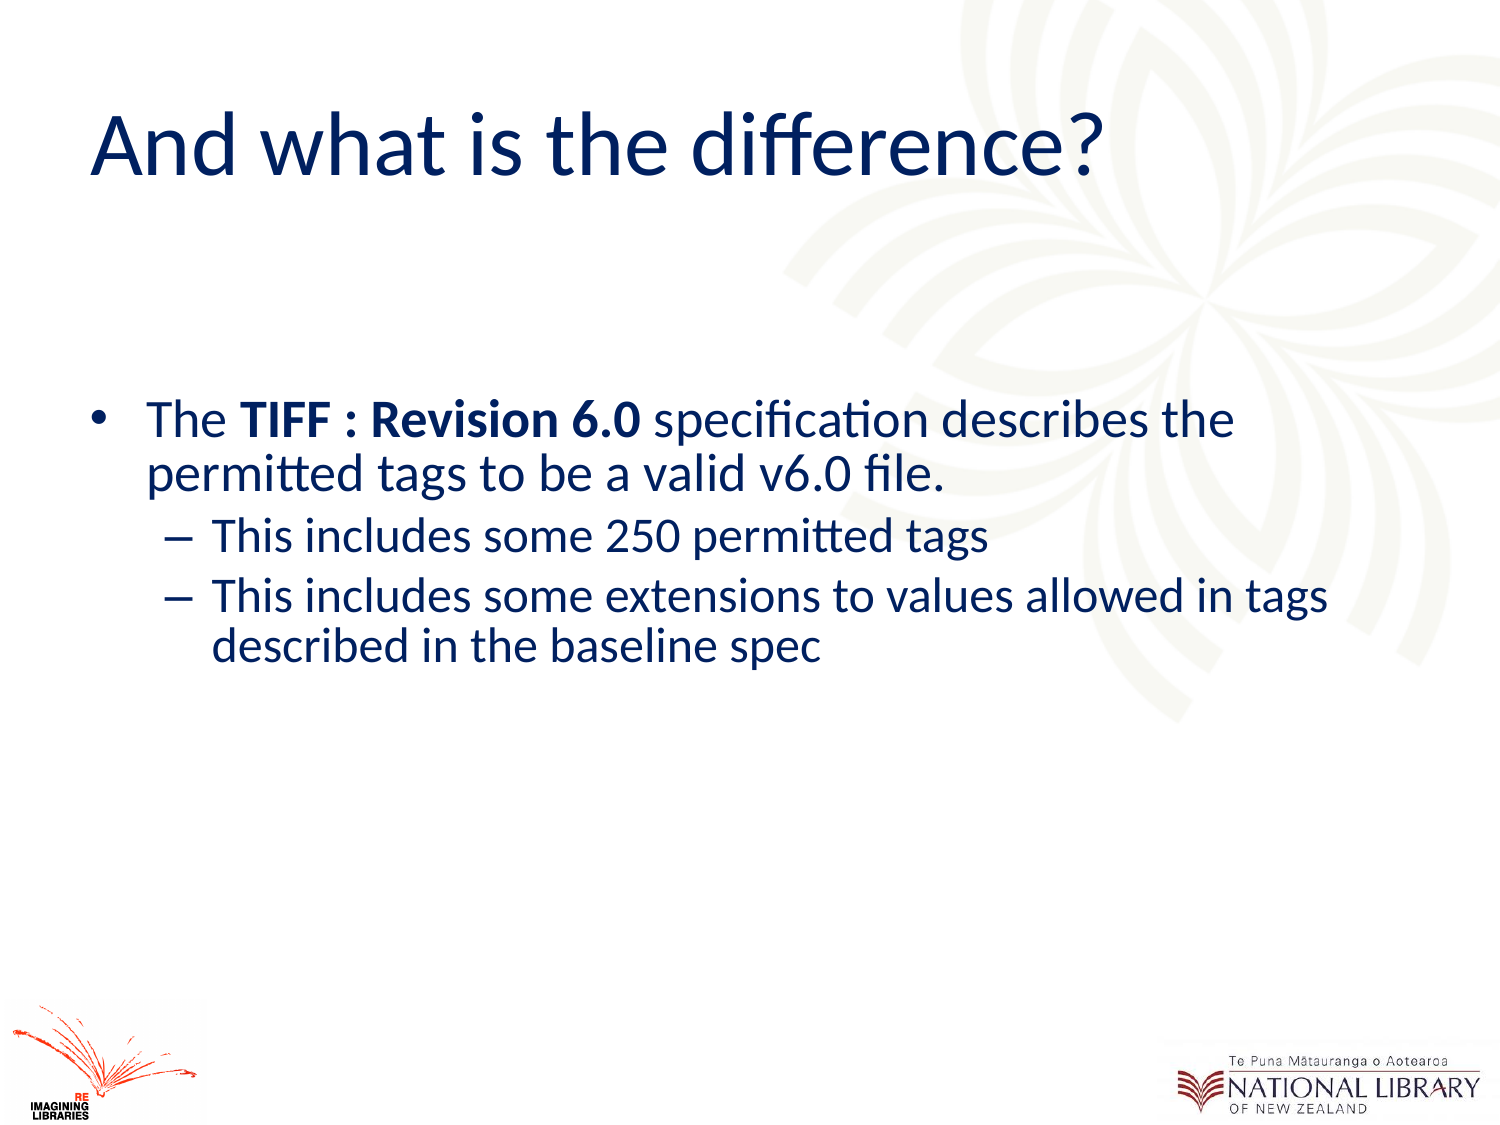

#
And what is the difference?
The TIFF : Revision 6.0 specification describes the permitted tags to be a valid v6.0 file.
This includes some 250 permitted tags
This includes some extensions to values allowed in tags described in the baseline spec